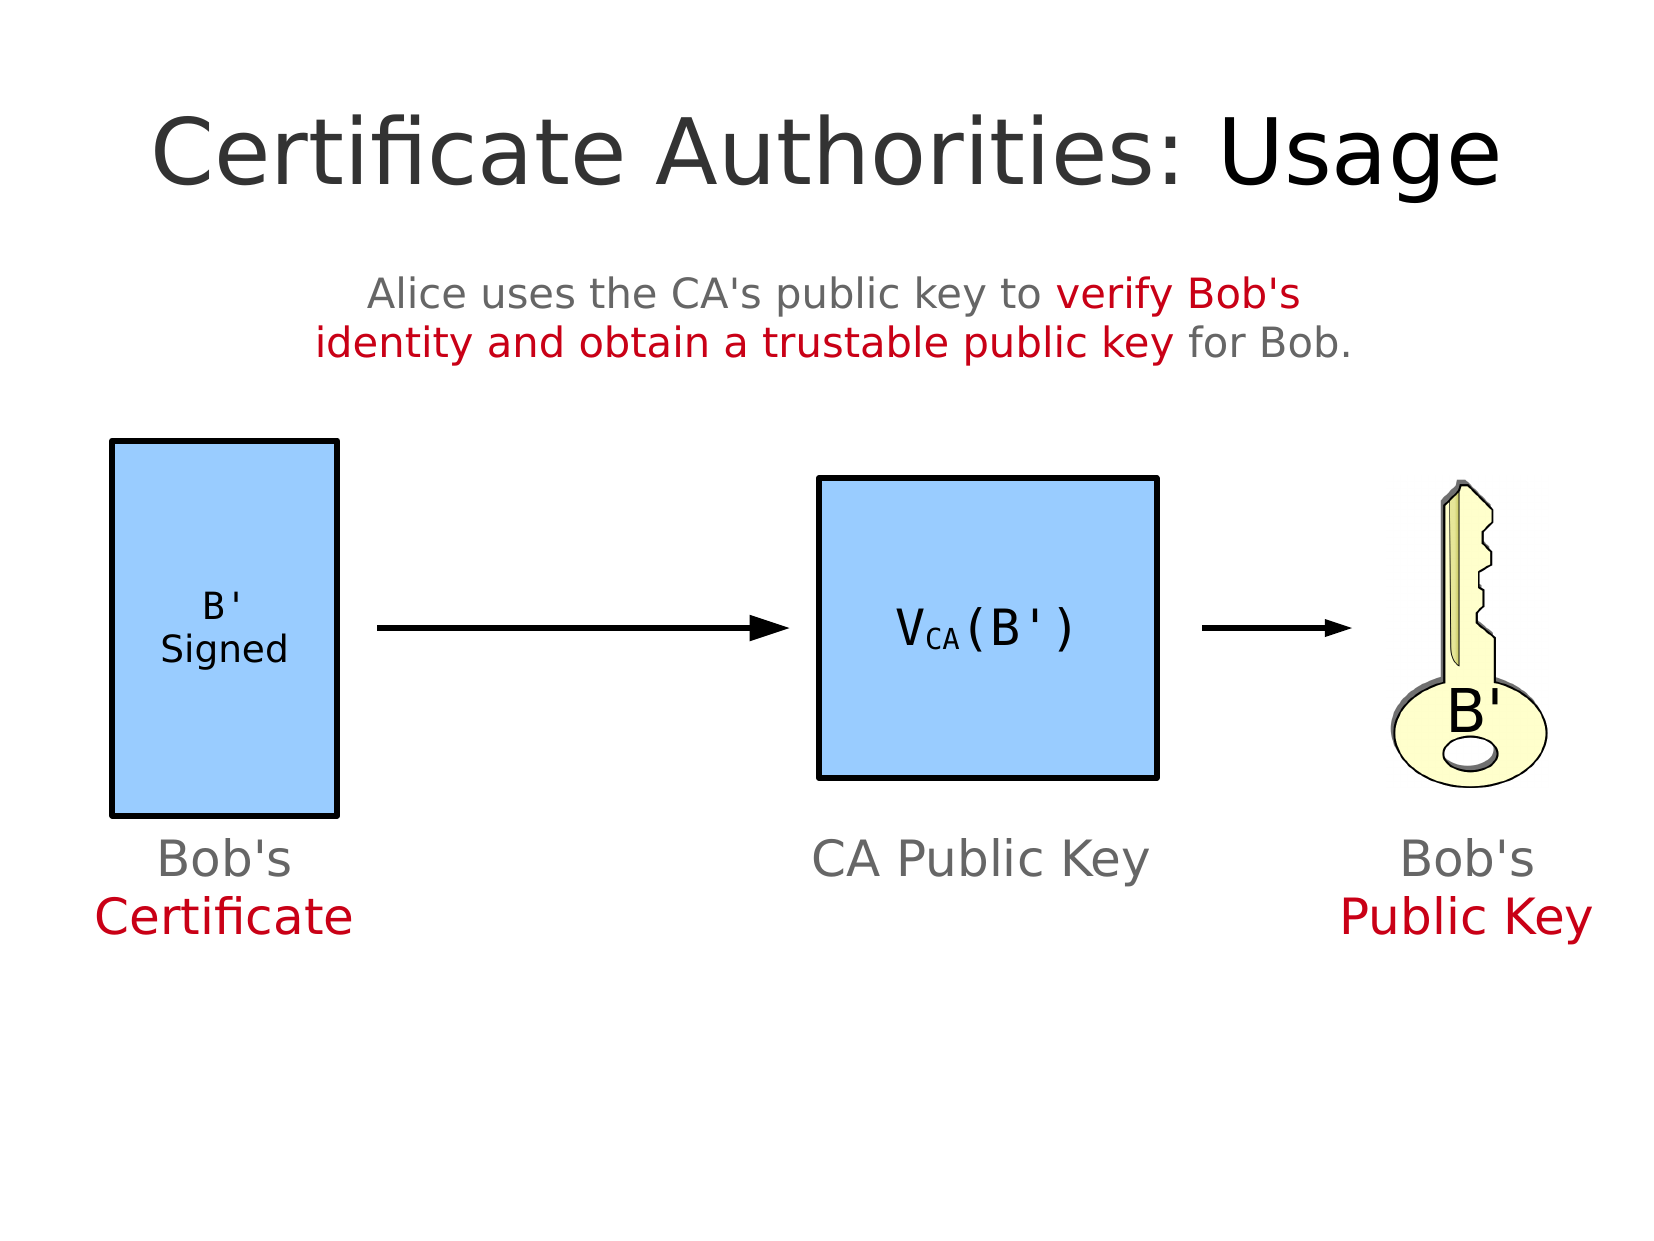

# Certificate Authorities: Usage
Alice uses the CA's public key to verify Bob's
identity and obtain a trustable public key for Bob.
B'
Signed
VCA(B')
Bob's
Certificate
CA Public Key
Bob's
Public Key